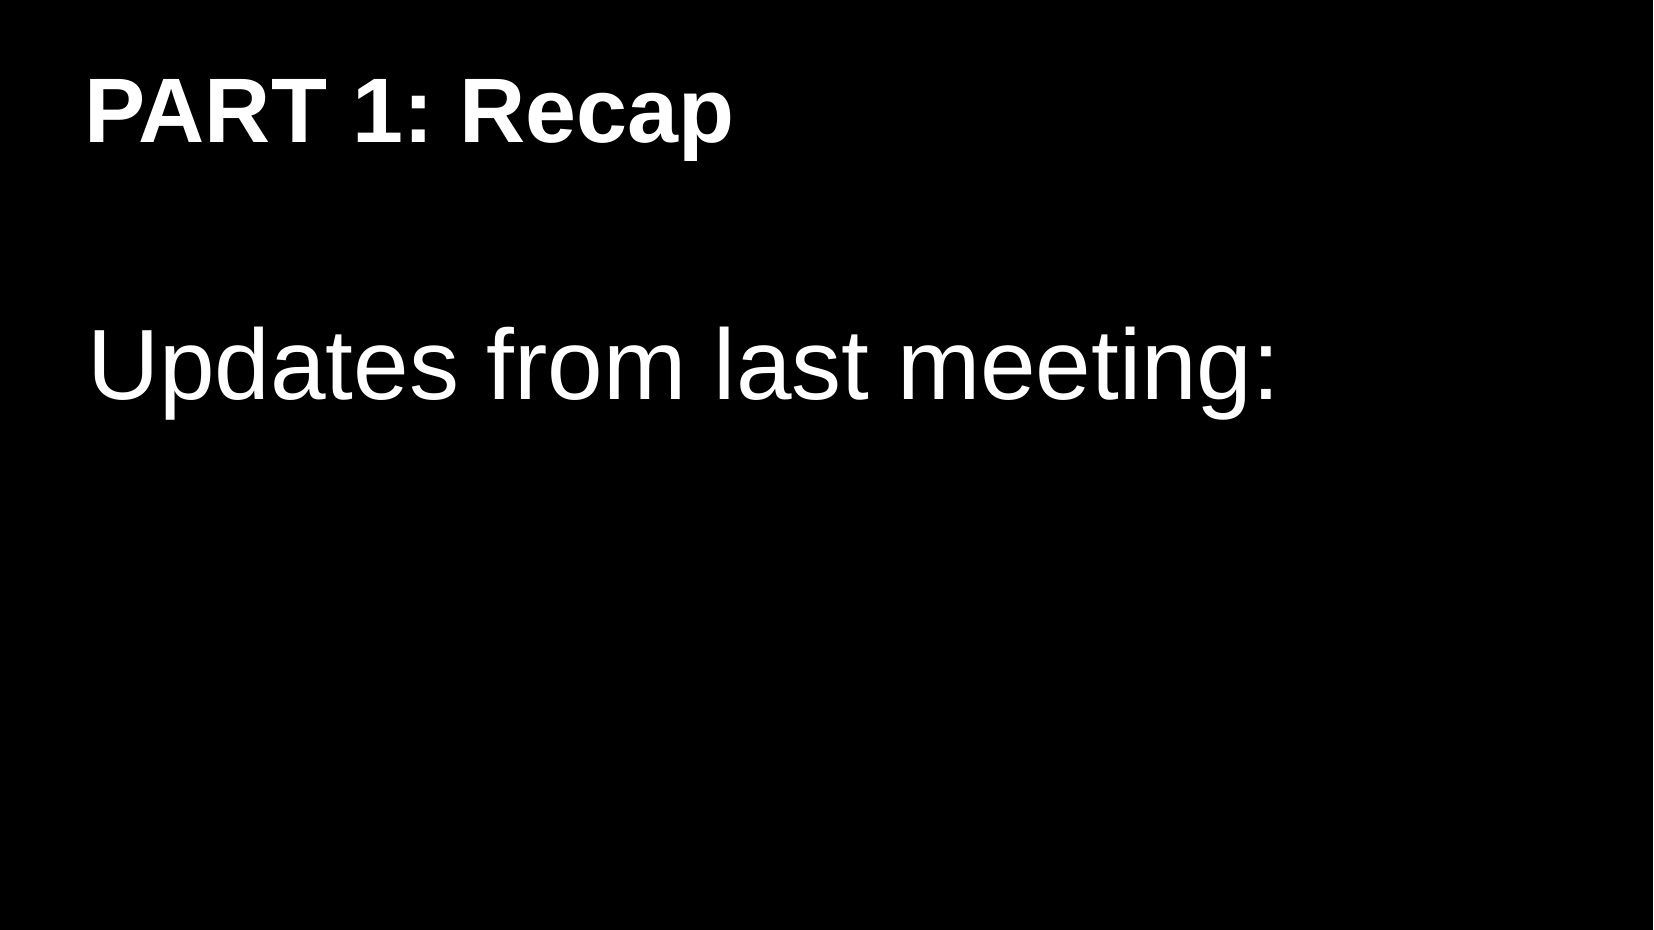

# PART 1: Recap
Updates from last meeting: